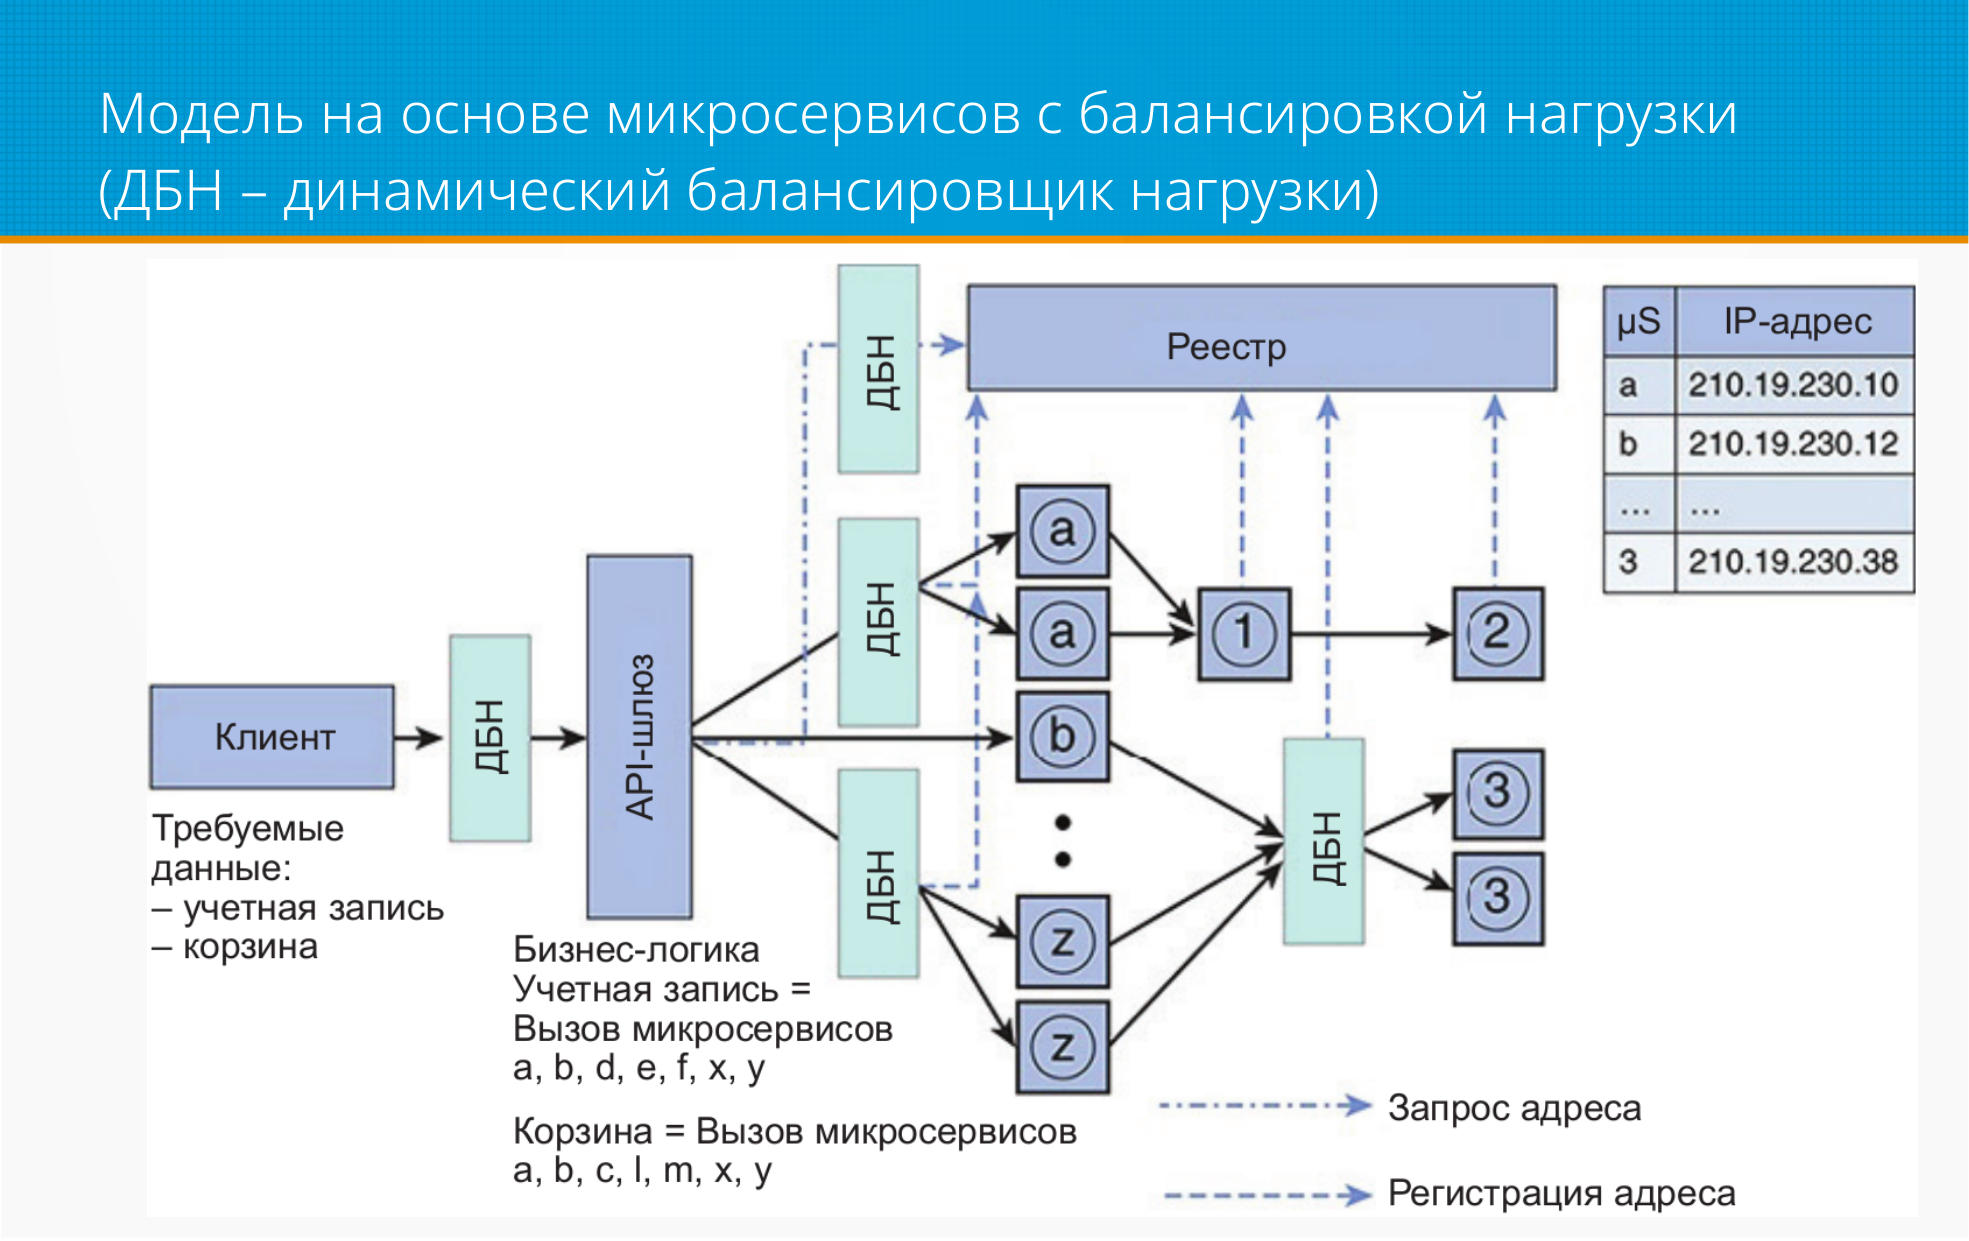

# Модель на основе микросервисов с балансировкой нагрузки (ДБН – динамический балансировщик нагрузки)